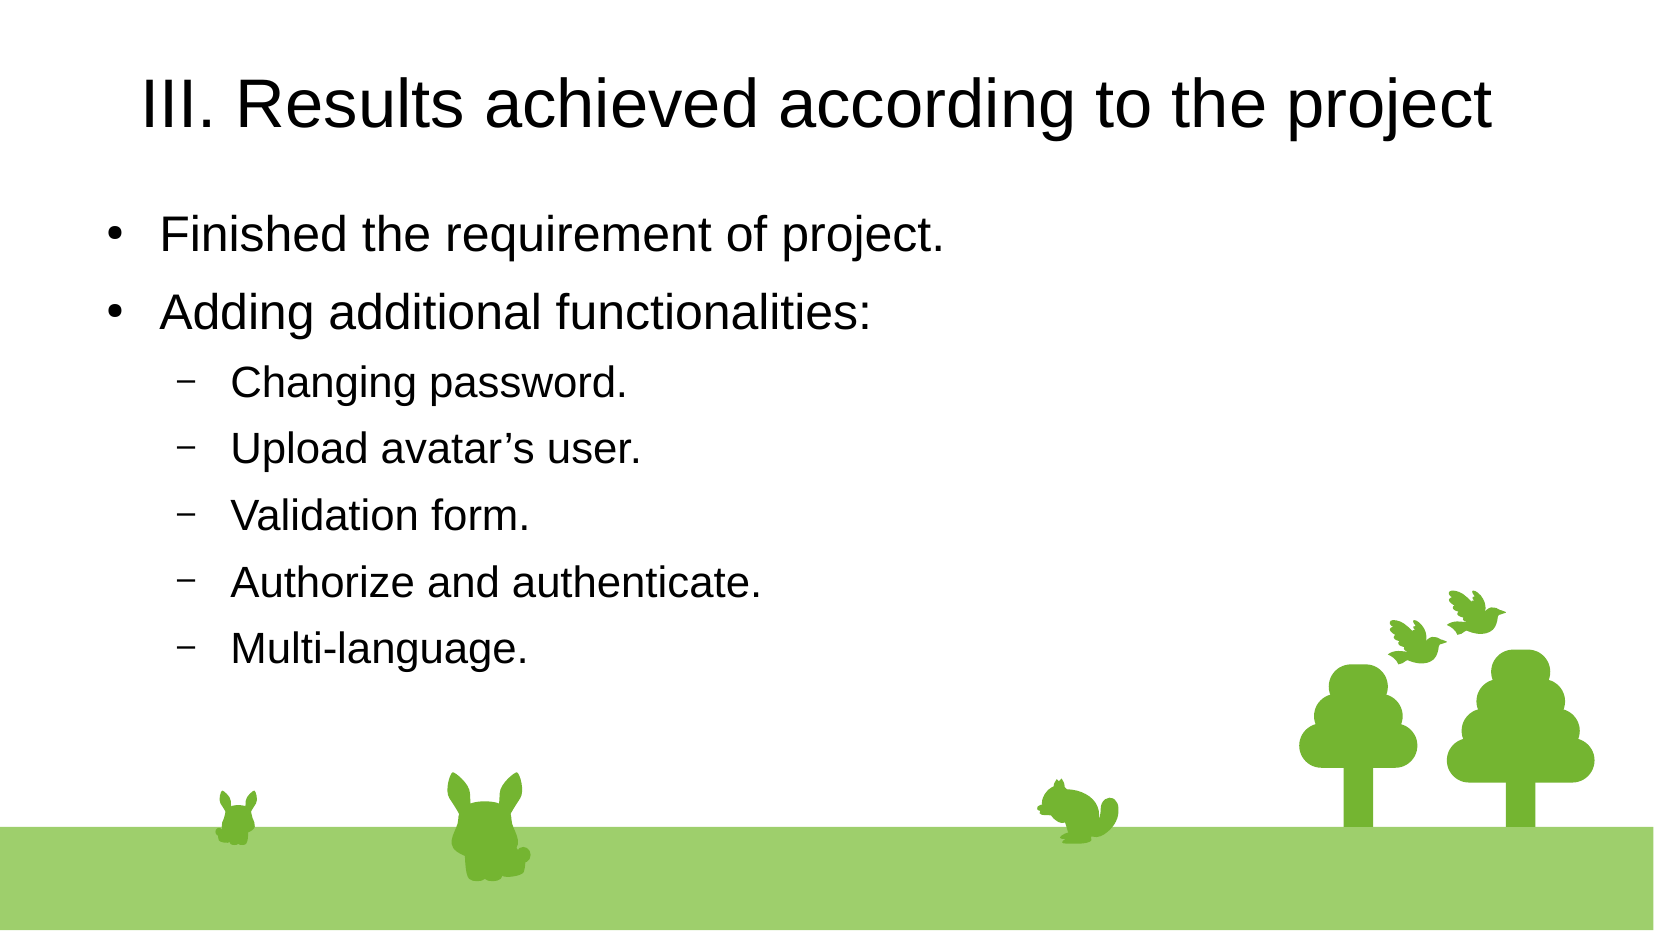

# III. Results achieved according to the project
Finished the requirement of project.
Adding additional functionalities:
Changing password.
Upload avatar’s user.
Validation form.
Authorize and authenticate.
Multi-language.